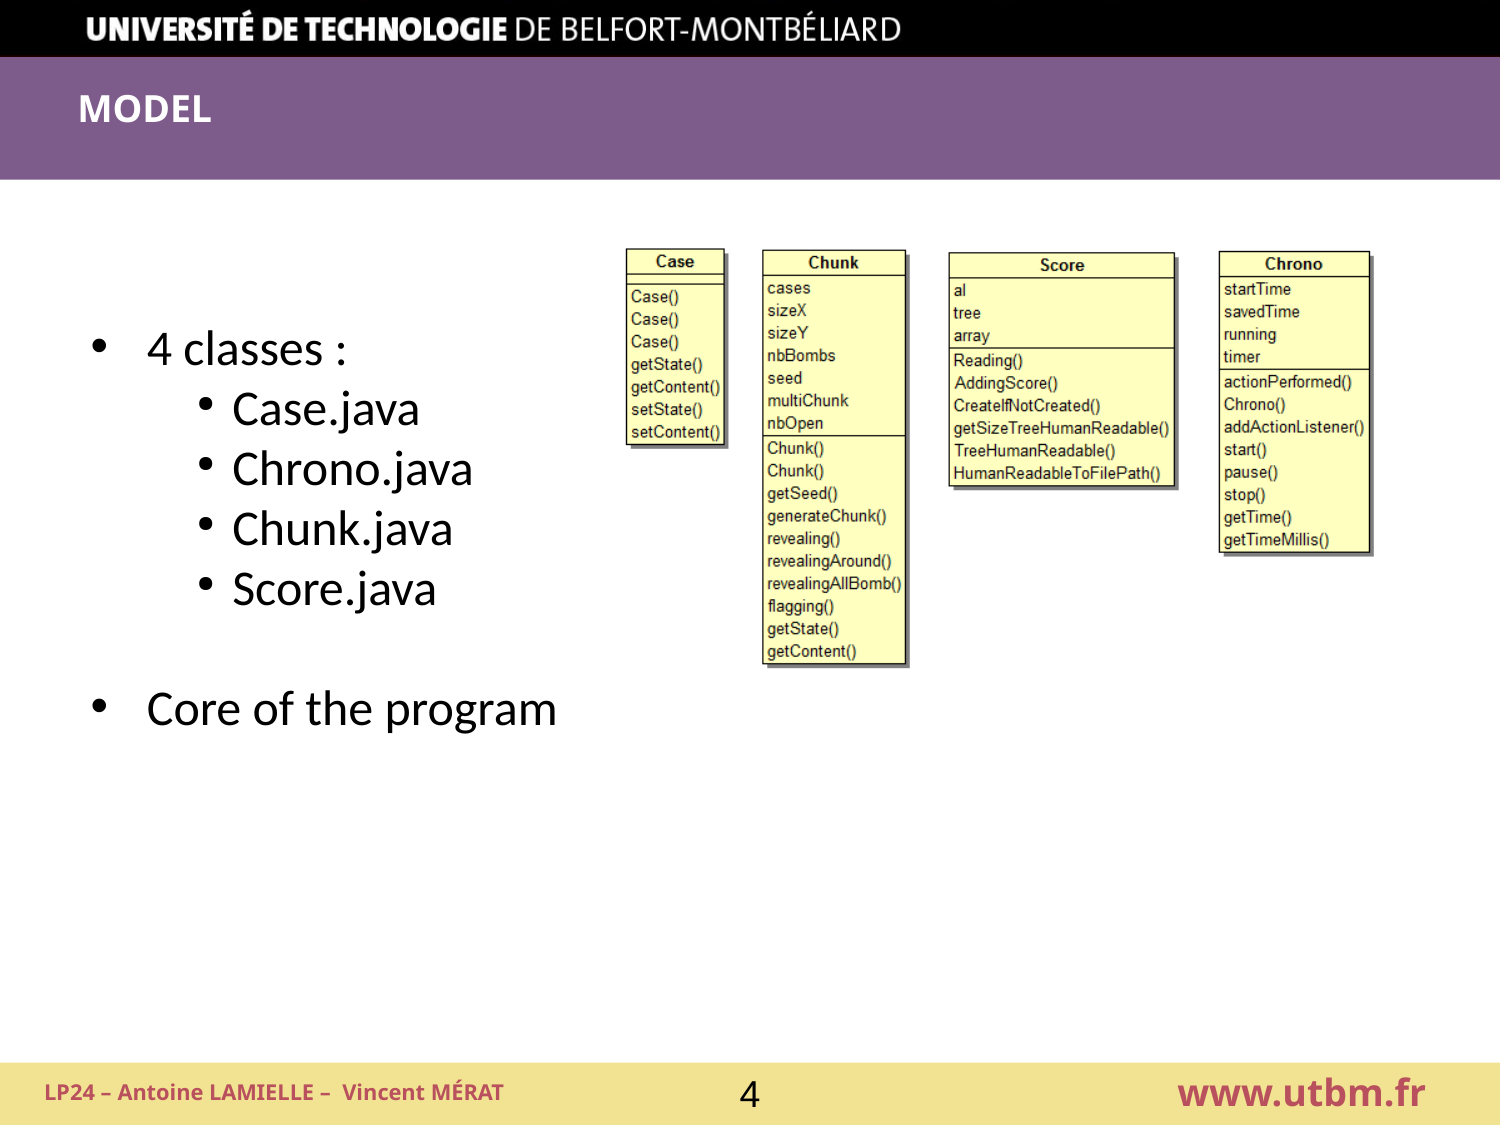

MODEL
4 classes :
Case.java
Chrono.java
Chunk.java
Score.java
Core of the program
www.utbm.fr
LP24 – Antoine LAMIELLE – Vincent MÉRAT